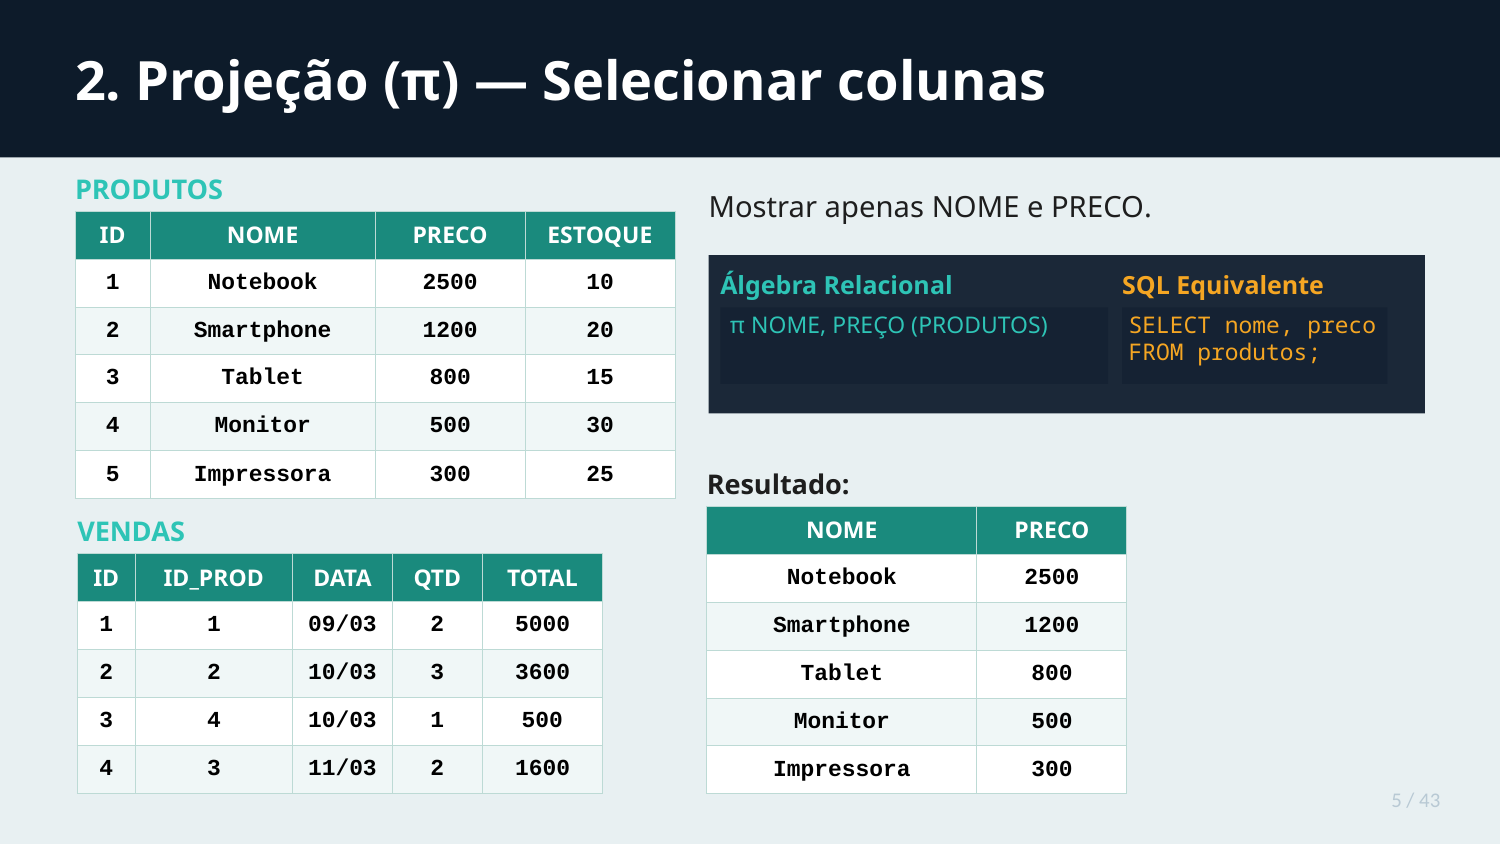

2. Projeção (π) — Selecionar colunas
PRODUTOS
Mostrar apenas NOME e PRECO.
| ID | NOME | PRECO | ESTOQUE |
| --- | --- | --- | --- |
| 1 | Notebook | 2500 | 10 |
| 2 | Smartphone | 1200 | 20 |
| 3 | Tablet | 800 | 15 |
| 4 | Monitor | 500 | 30 |
| 5 | Impressora | 300 | 25 |
Álgebra Relacional
SQL Equivalente
π NOME, PREÇO (PRODUTOS)
SELECT nome, preco
FROM produtos;
Resultado:
| NOME | PRECO |
| --- | --- |
| Notebook | 2500 |
| Smartphone | 1200 |
| Tablet | 800 |
| Monitor | 500 |
| Impressora | 300 |
VENDAS
| ID | ID\_PROD | DATA | QTD | TOTAL |
| --- | --- | --- | --- | --- |
| 1 | 1 | 09/03 | 2 | 5000 |
| 2 | 2 | 10/03 | 3 | 3600 |
| 3 | 4 | 10/03 | 1 | 500 |
| 4 | 3 | 11/03 | 2 | 1600 |
5 / 43